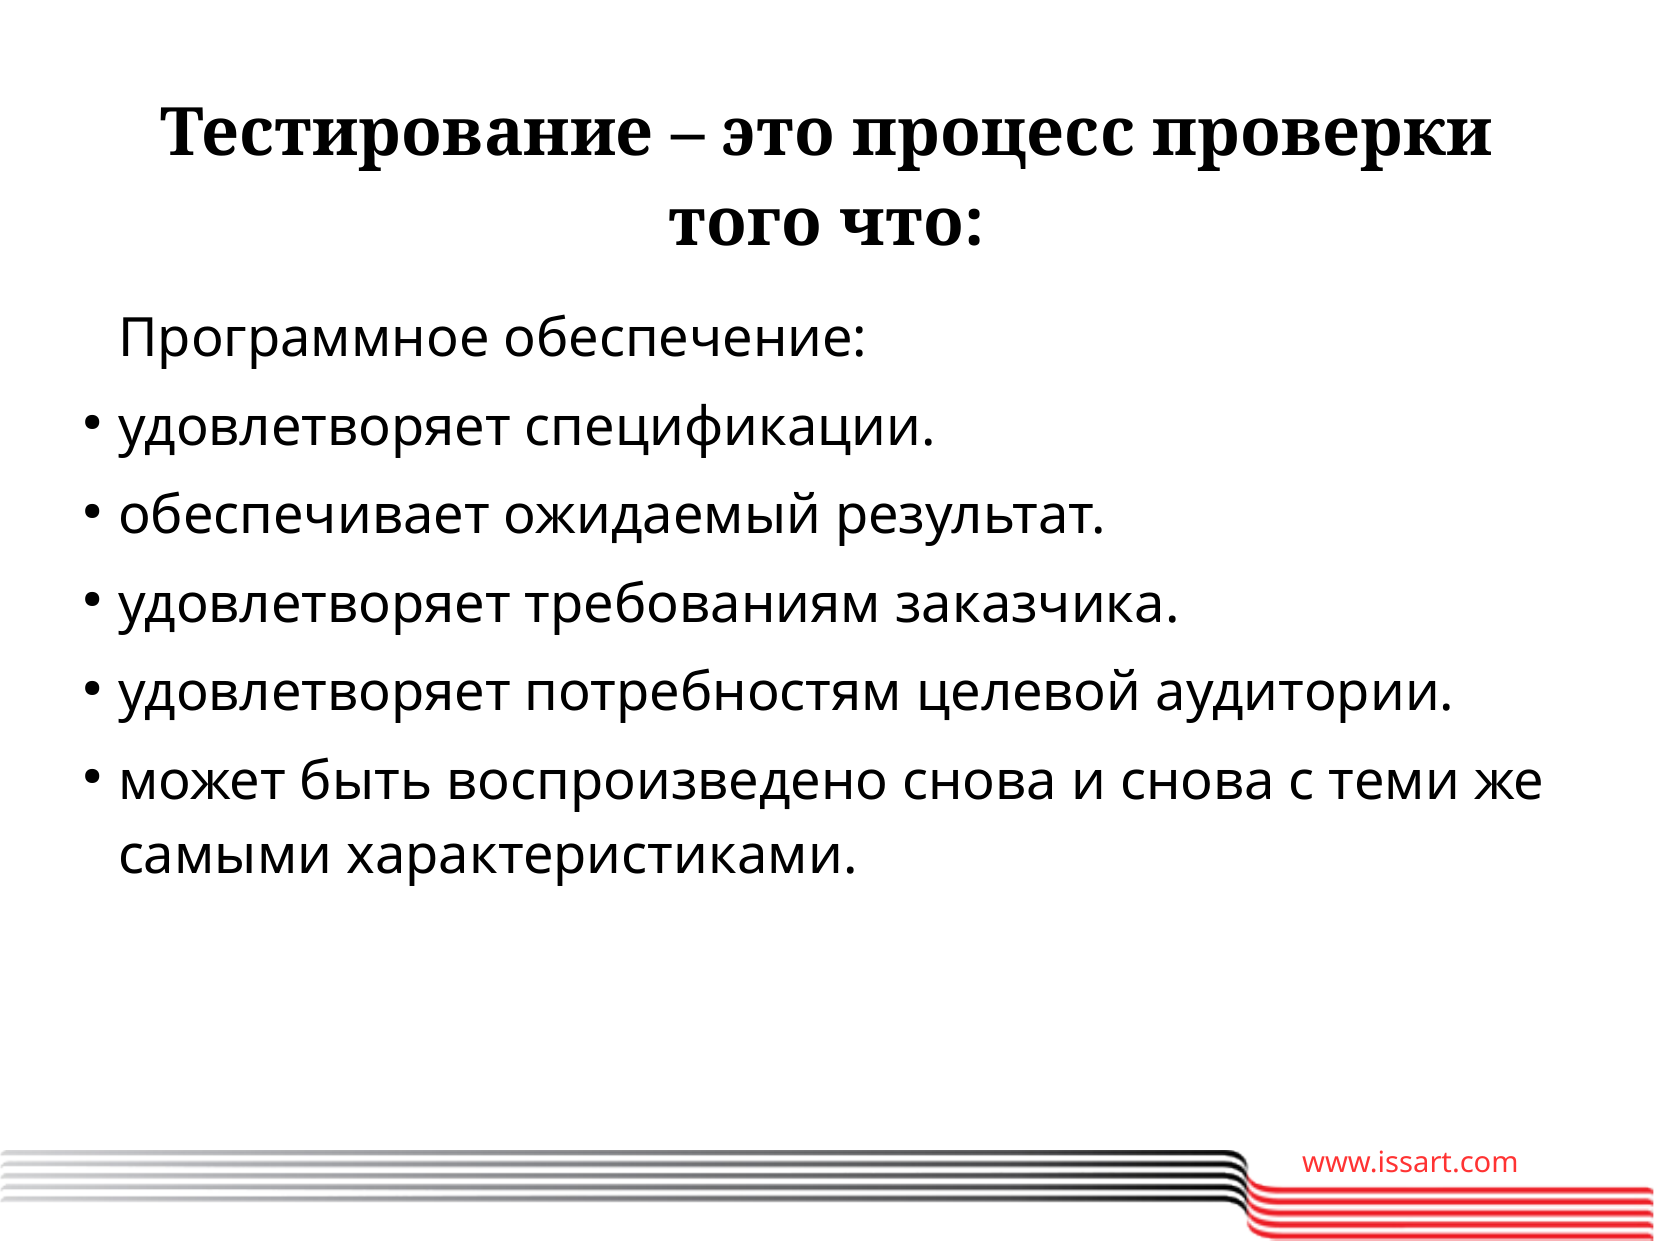

# Тестирование – это процесс проверки того что:
Программное обеспечение:
удовлетворяет спецификации.
обеспечивает ожидаемый результат.
удовлетворяет требованиям заказчика.
удовлетворяет потребностям целевой аудитории.
может быть воспроизведено снова и снова с теми же самыми характеристиками.
www.issart.com